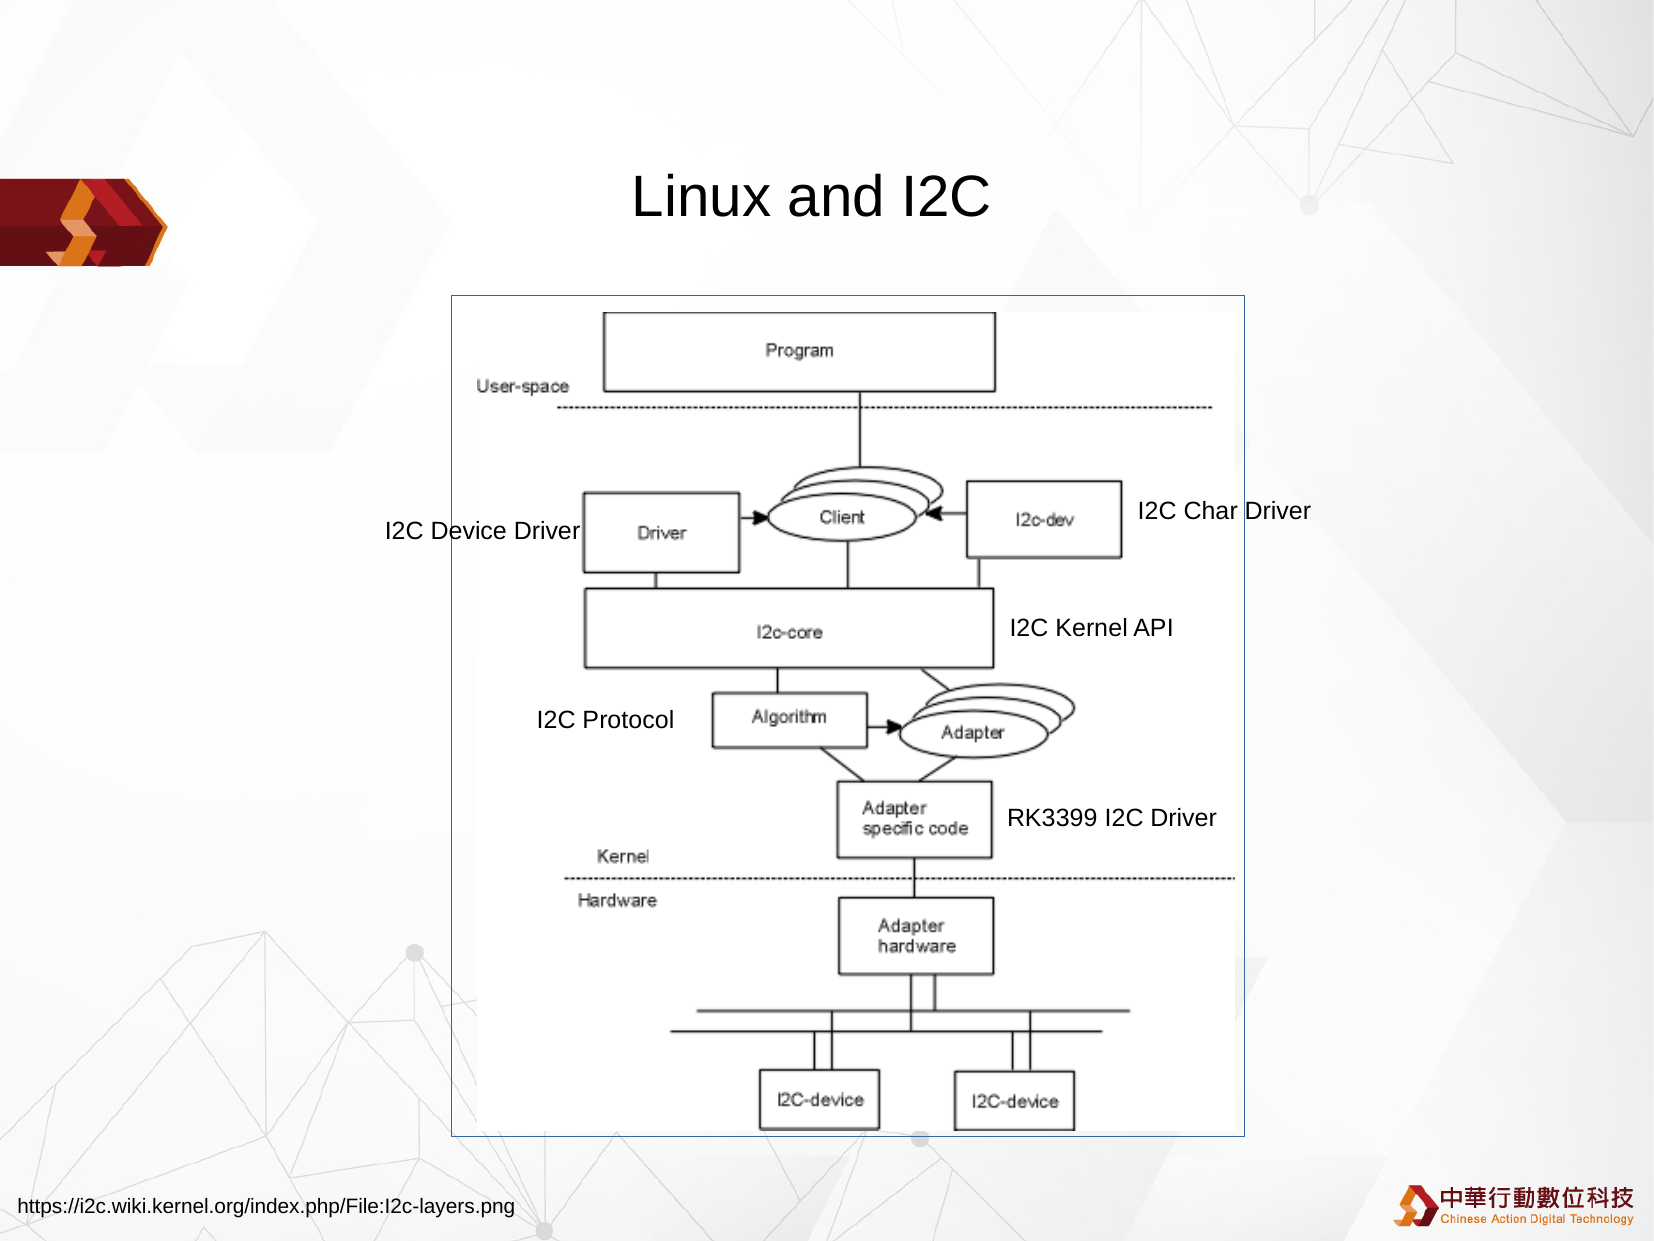

# Linux and I2C
I2C Char Driver
I2C Device Driver
I2C Kernel API
I2C Protocol
RK3399 I2C Driver
https://i2c.wiki.kernel.org/index.php/File:I2c-layers.png